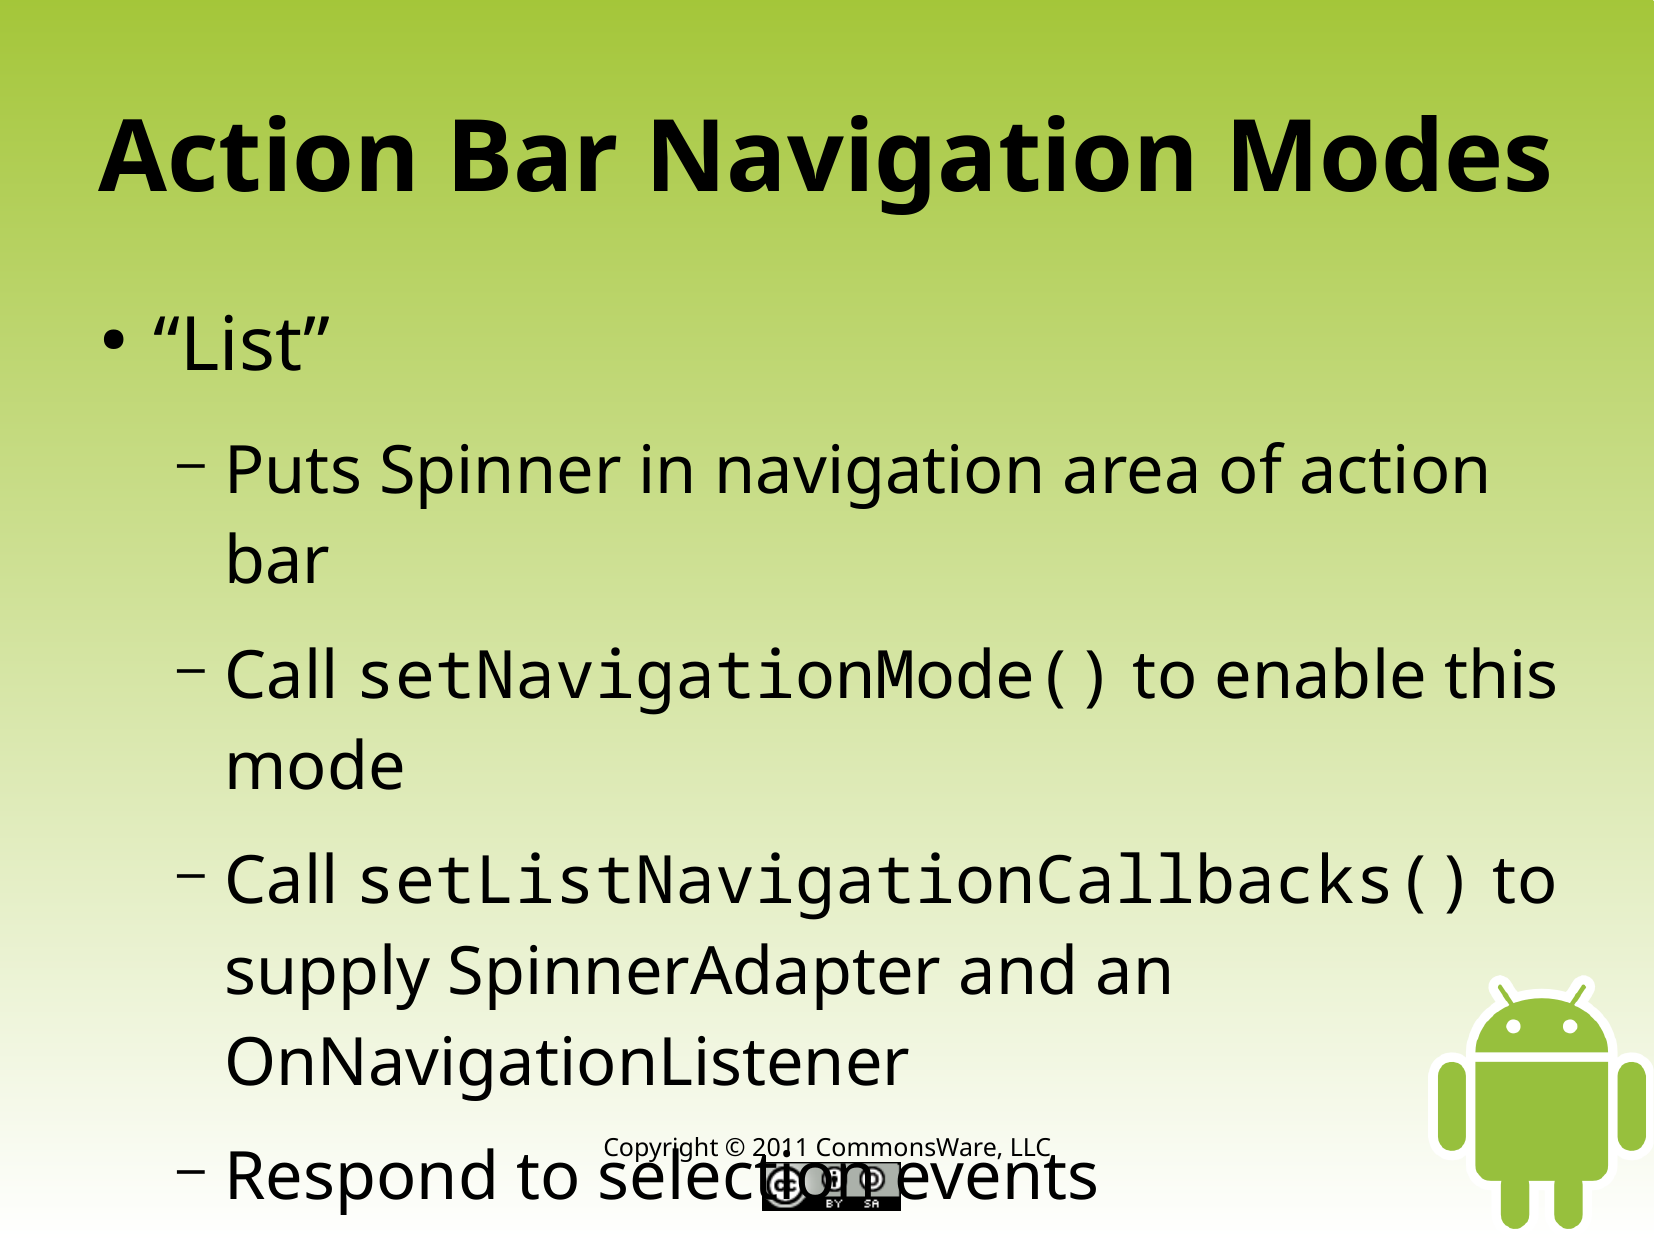

# Action Bar Navigation Modes
“List”
Puts Spinner in navigation area of action bar
Call setNavigationMode() to enable this mode
Call setListNavigationCallbacks() to supply SpinnerAdapter and an OnNavigationListener
Respond to selection events